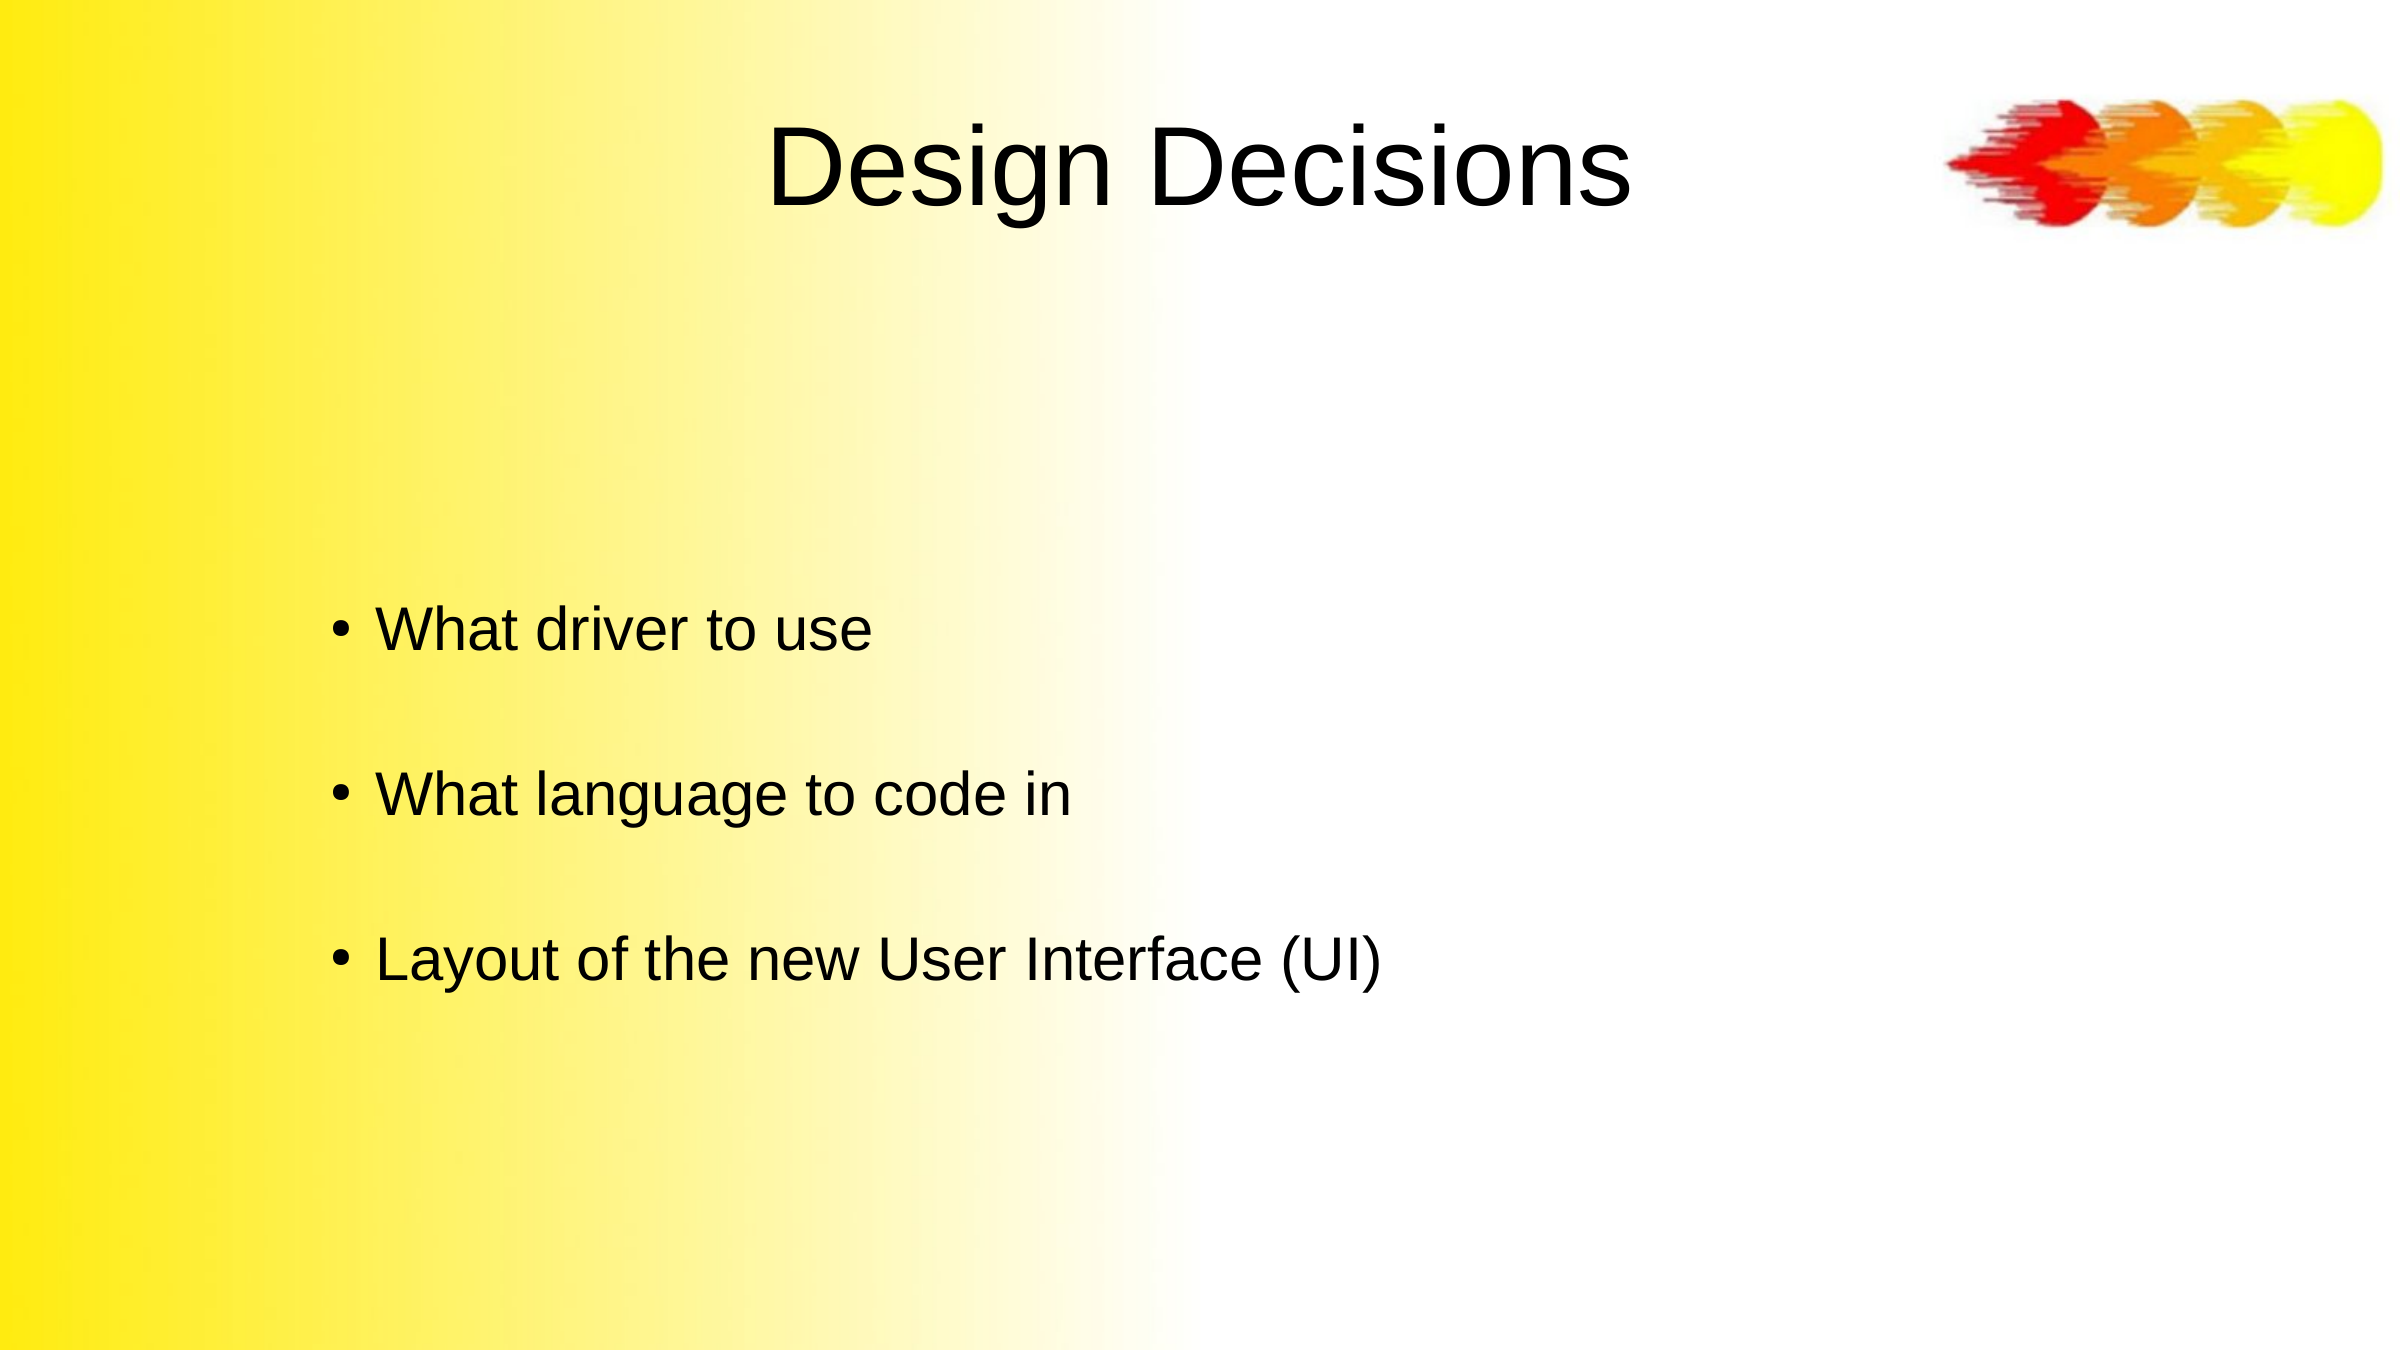

# Design Decisions
What driver to use
What language to code in
Layout of the new User Interface (UI)